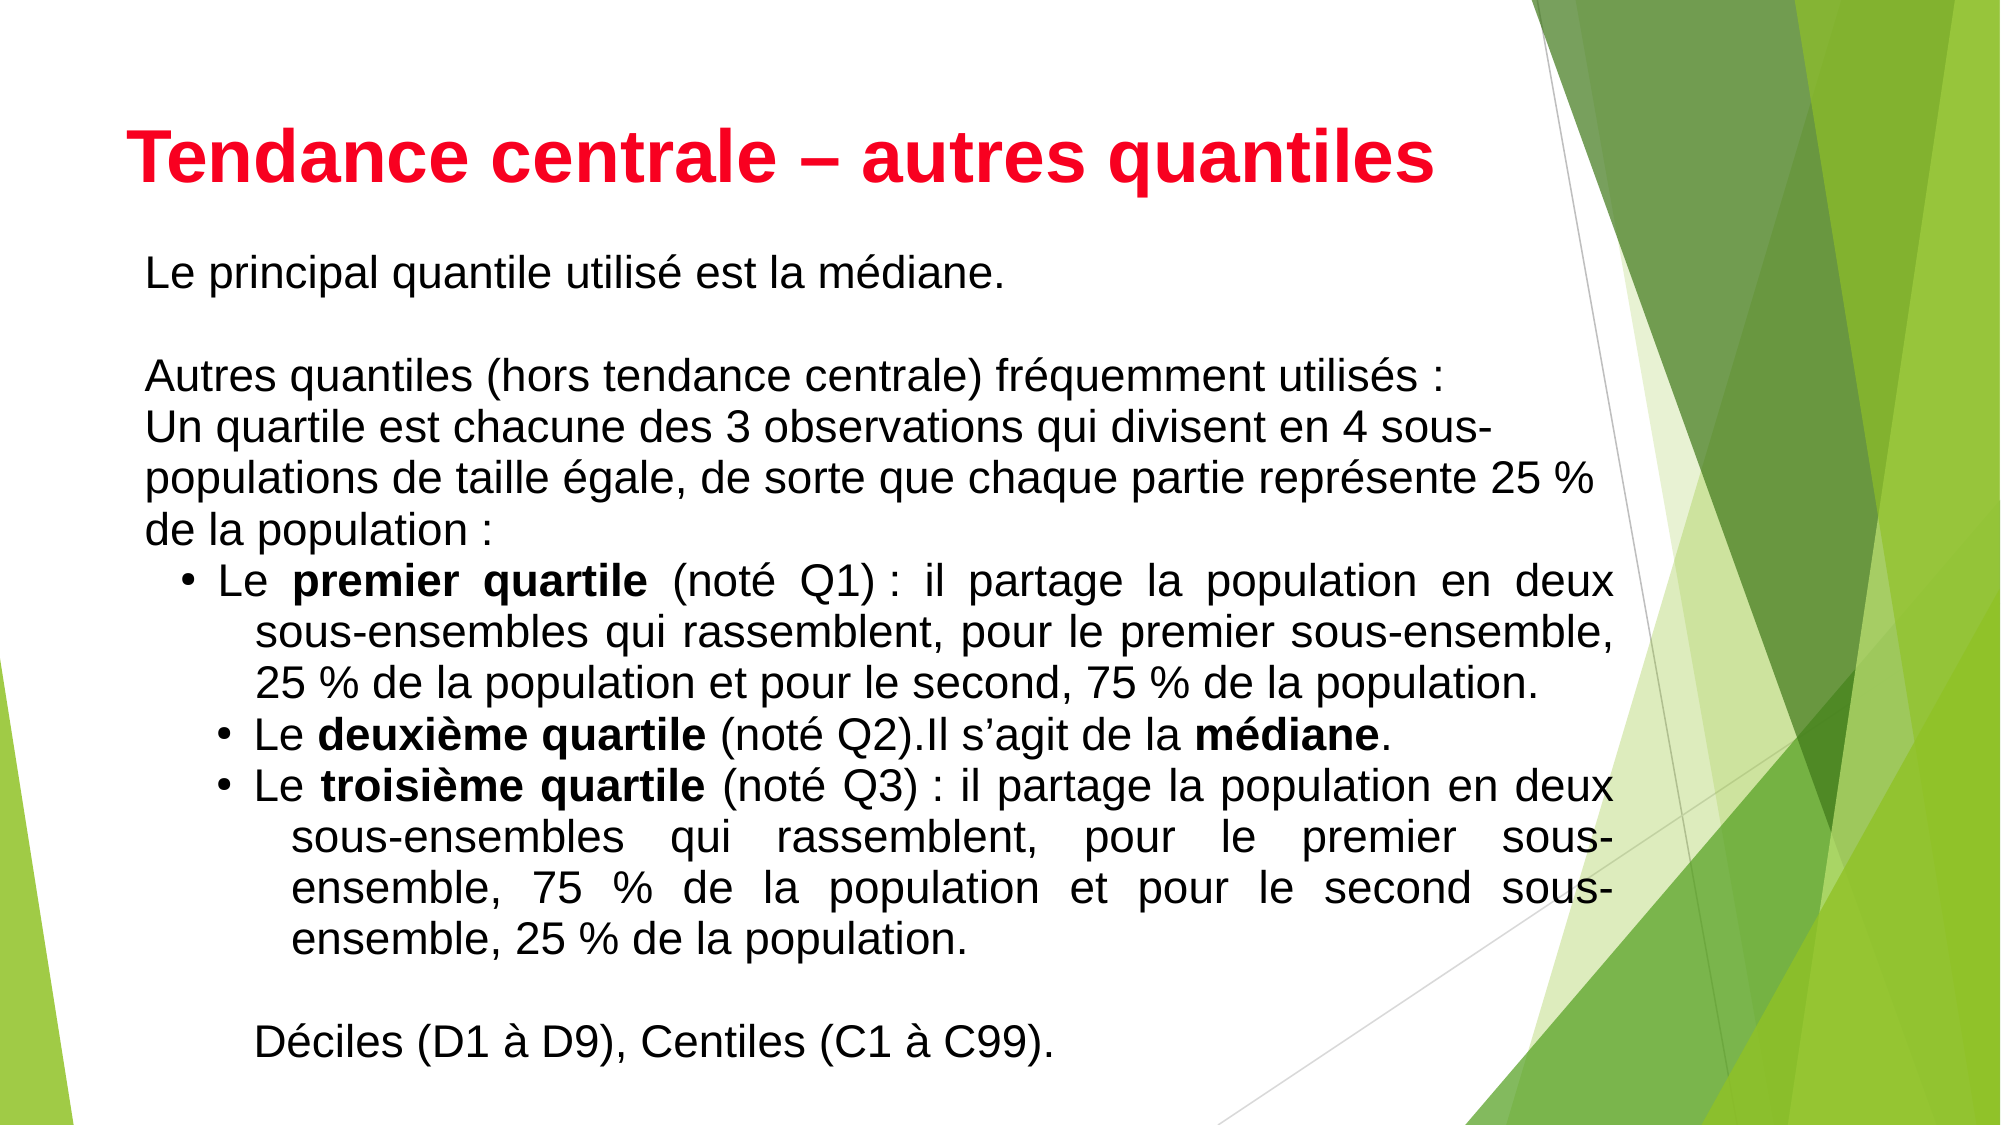

# Tendance centrale – autres quantiles
Le principal quantile utilisé est la médiane.
Autres quantiles (hors tendance centrale) fréquemment utilisés :
Un quartile est chacune des 3 observations qui divisent en 4 sous-populations de taille égale, de sorte que chaque partie représente 25 % de la population :
Le premier quartile (noté Q1) : il partage la population en deux sous-ensembles qui rassemblent, pour le premier sous-ensemble, 25 % de la population et pour le second, 75 % de la population.
Le deuxième quartile (noté Q2).Il s’agit de la médiane.
Le troisième quartile (noté Q3) : il partage la population en deux sous-ensembles qui rassemblent, pour le premier sous-ensemble, 75 % de la population et pour le second sous-ensemble, 25 % de la population.
Déciles (D1 à D9), Centiles (C1 à C99).